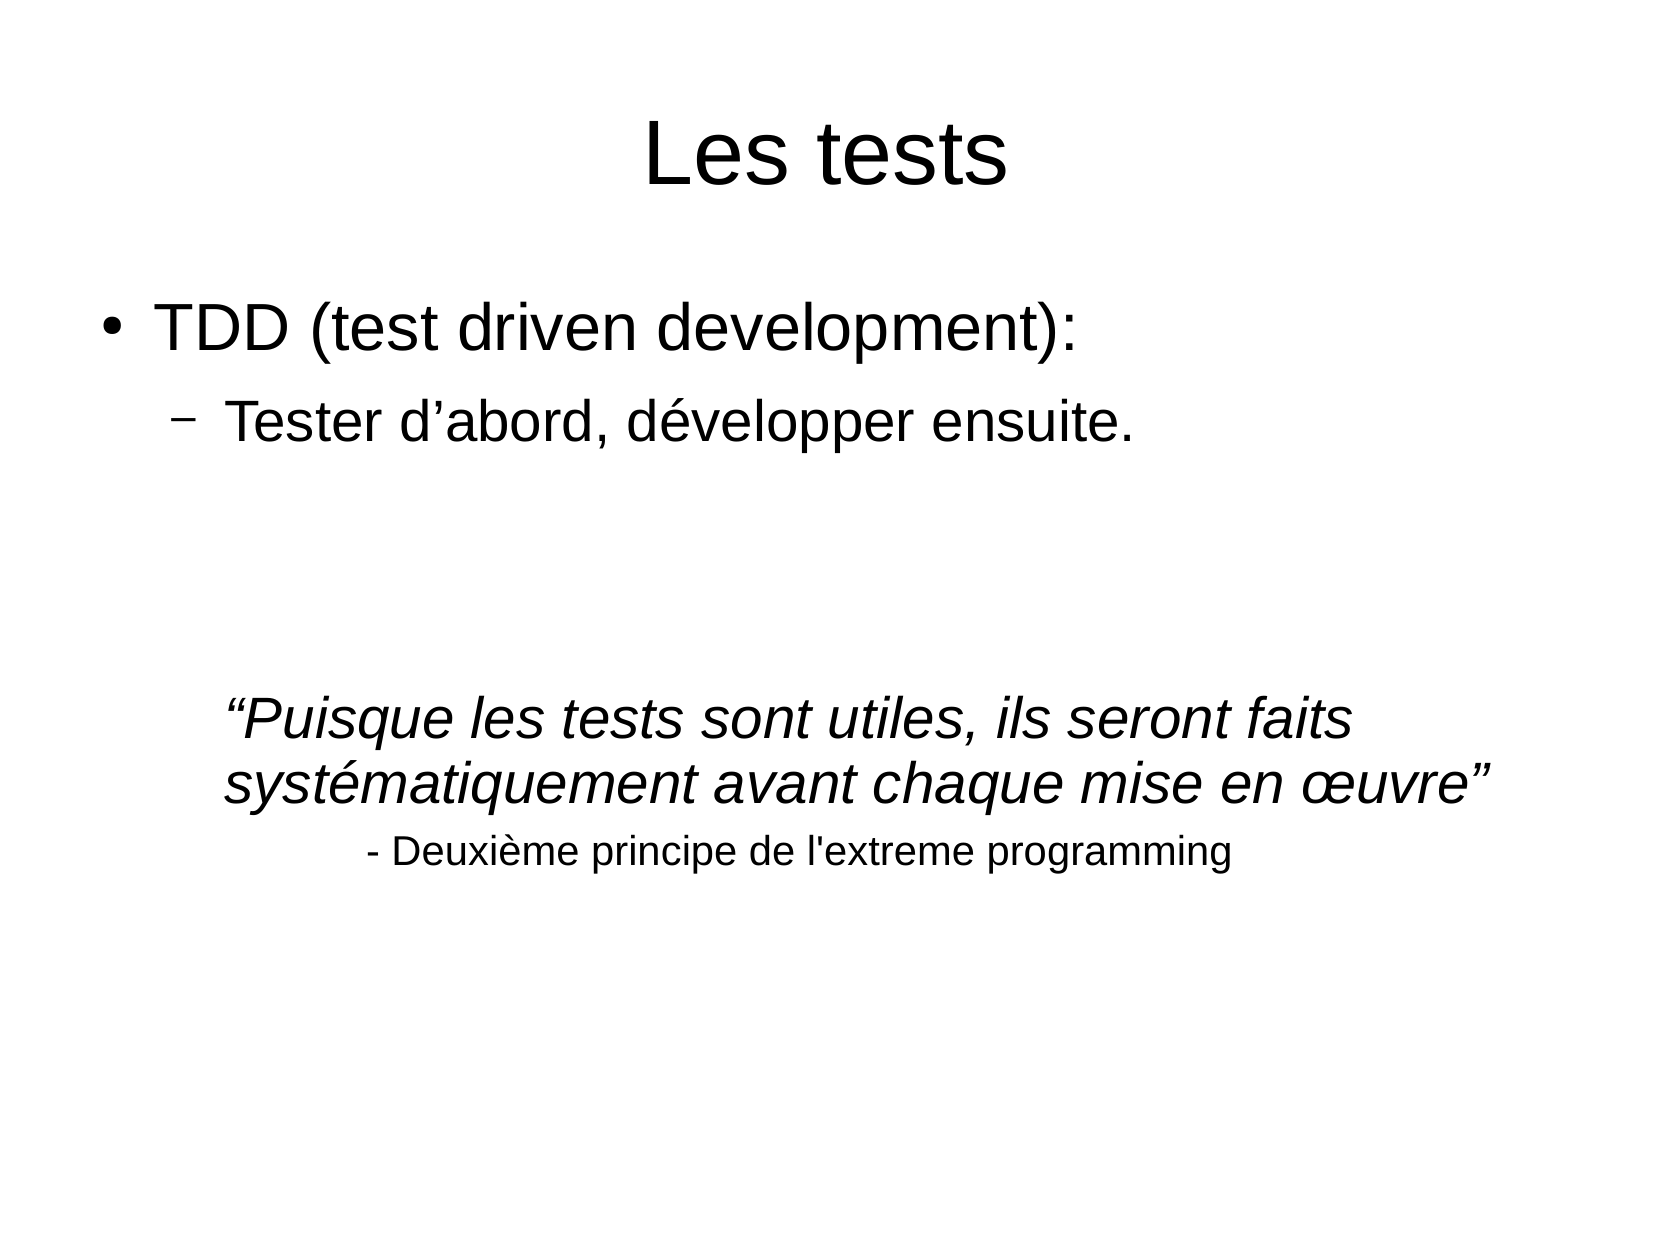

# Les tests
TDD (test driven development):
Tester d’abord, développer ensuite.
“Puisque les tests sont utiles, ils seront faits systématiquement avant chaque mise en œuvre”
- Deuxième principe de l'extreme programming